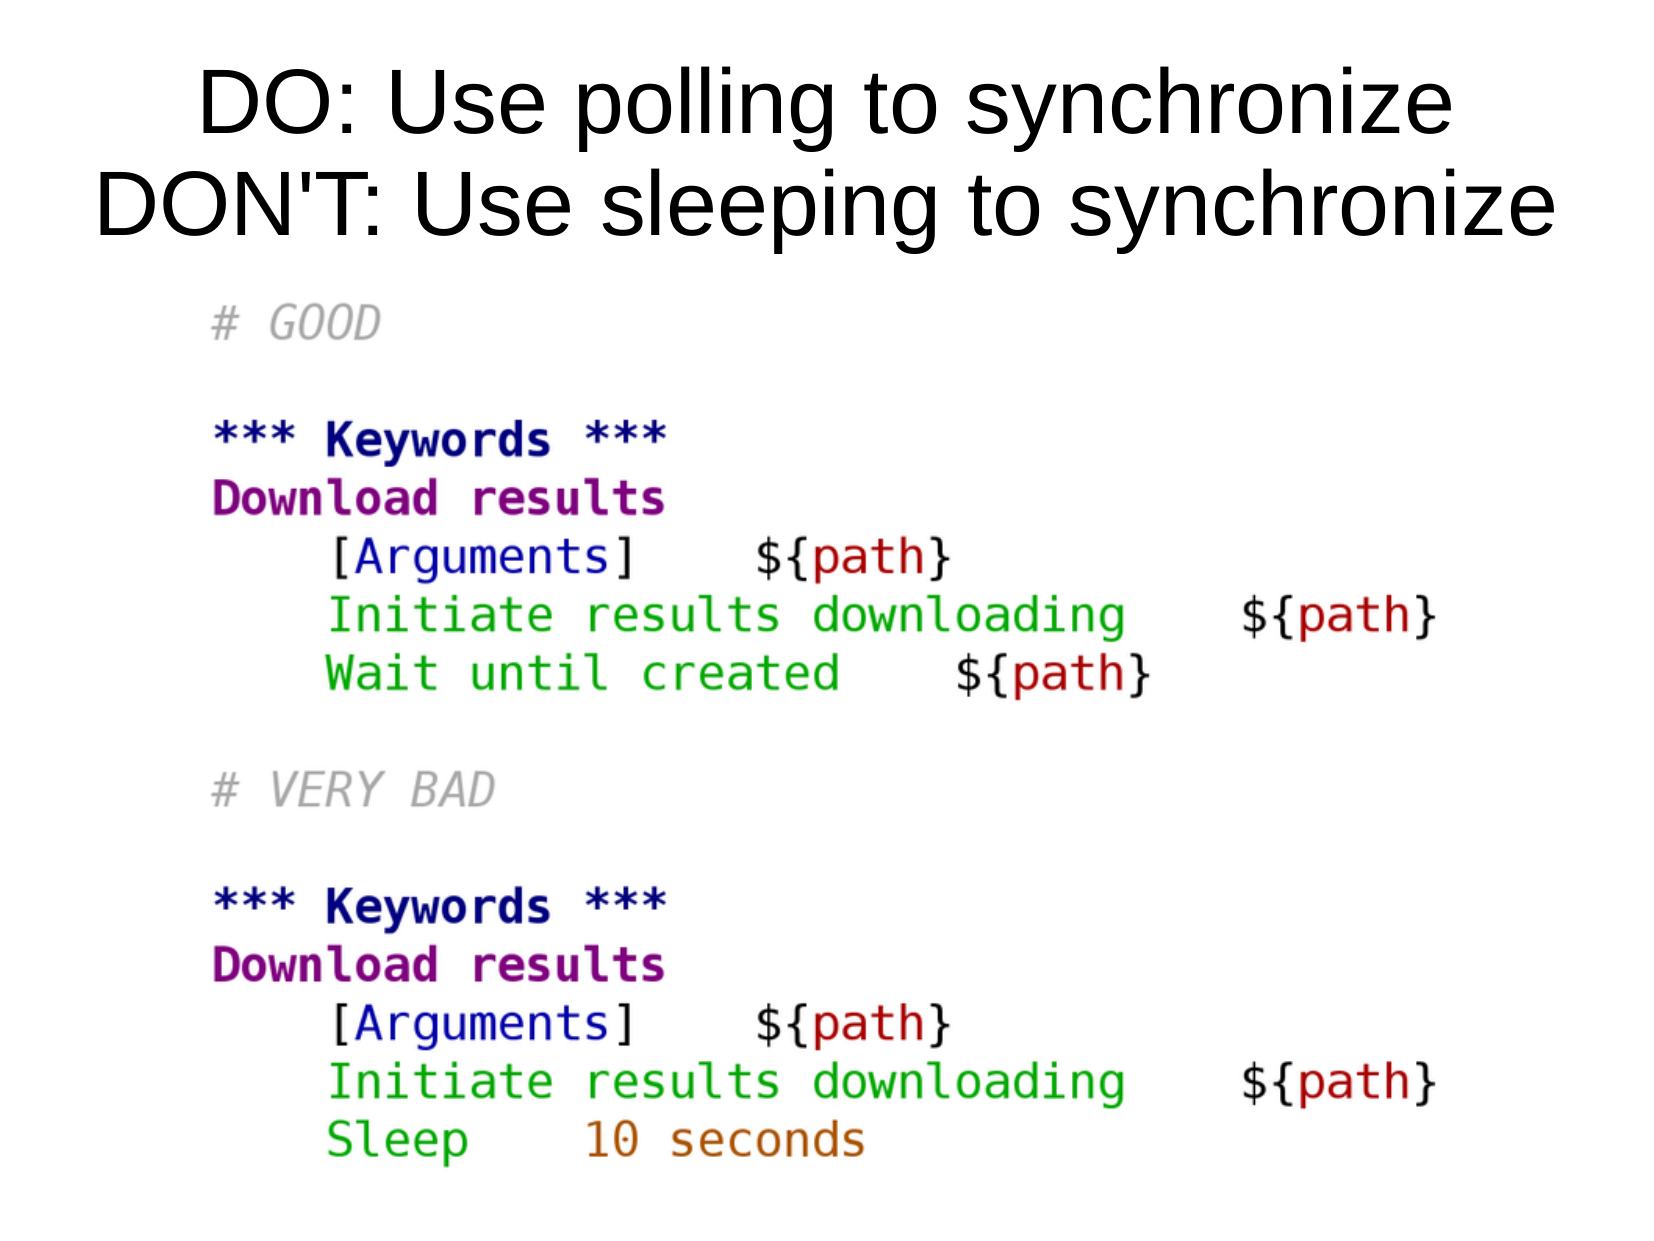

# DO: Use polling to synchronize DON'T: Use sleeping to synchronize